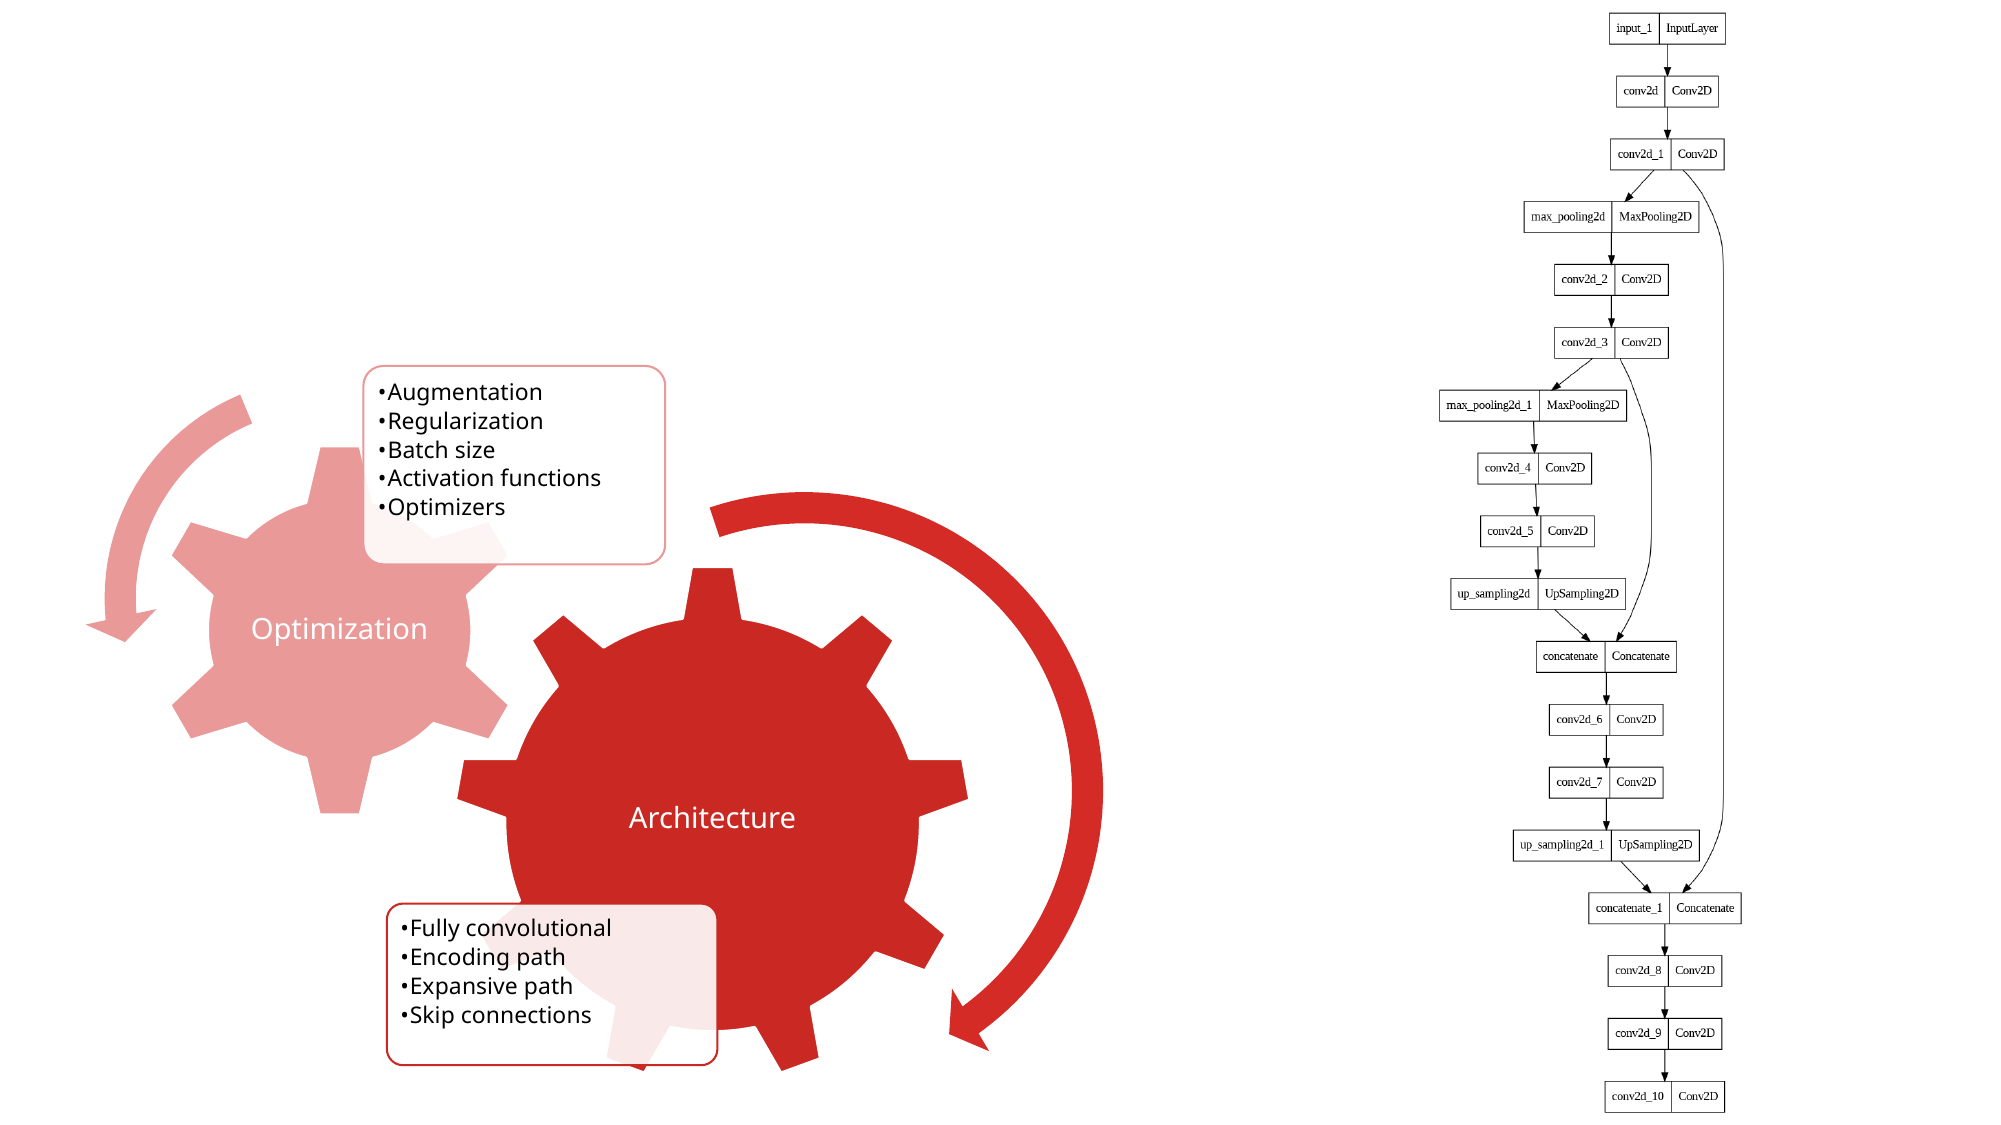

# Unet inspired architecture
Augmentation
Regularization
Batch size
Activation functions
Optimizers
Optimization
Architecture
Fully convolutional
Encoding path
Expansive path
Skip connections